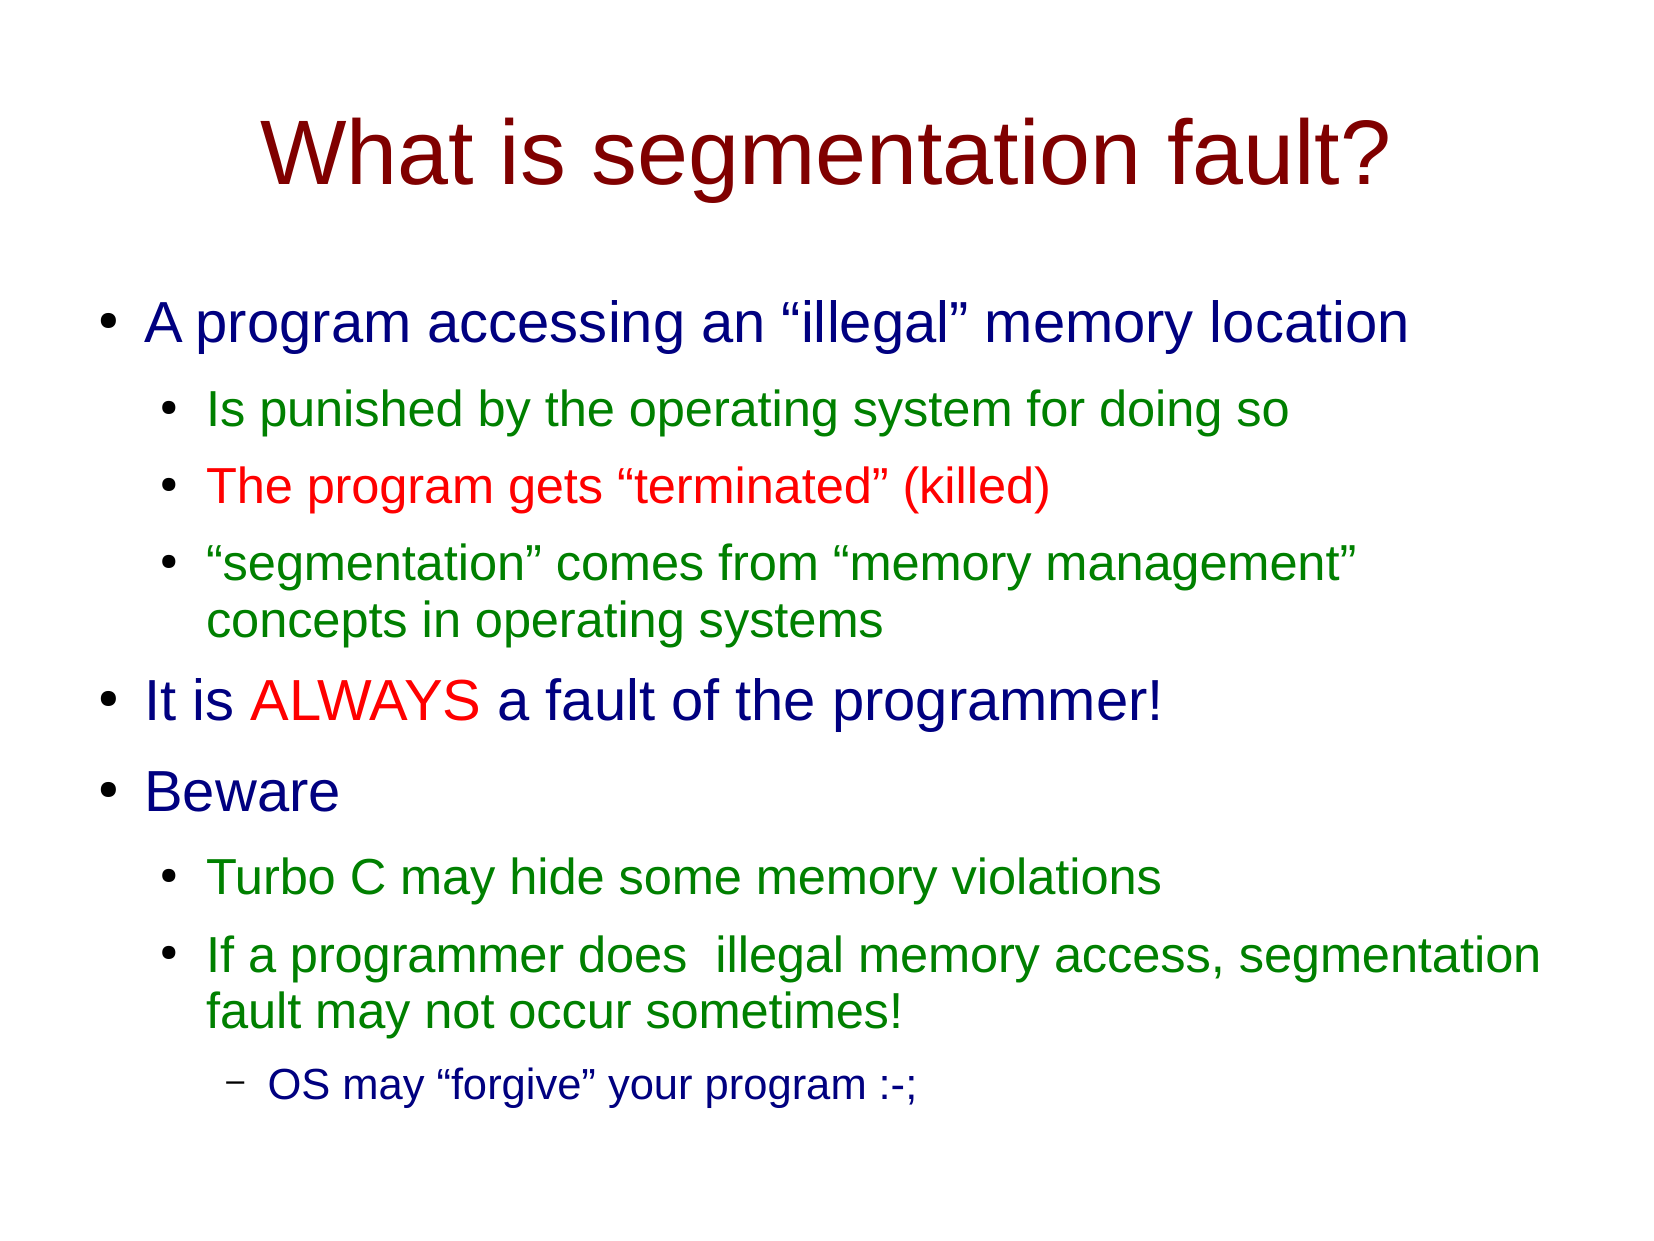

# What is segmentation fault?
A program accessing an “illegal” memory location
Is punished by the operating system for doing so
The program gets “terminated” (killed)
“segmentation” comes from “memory management” concepts in operating systems
It is ALWAYS a fault of the programmer!
Beware
Turbo C may hide some memory violations
If a programmer does illegal memory access, segmentation fault may not occur sometimes!
OS may “forgive” your program :-;